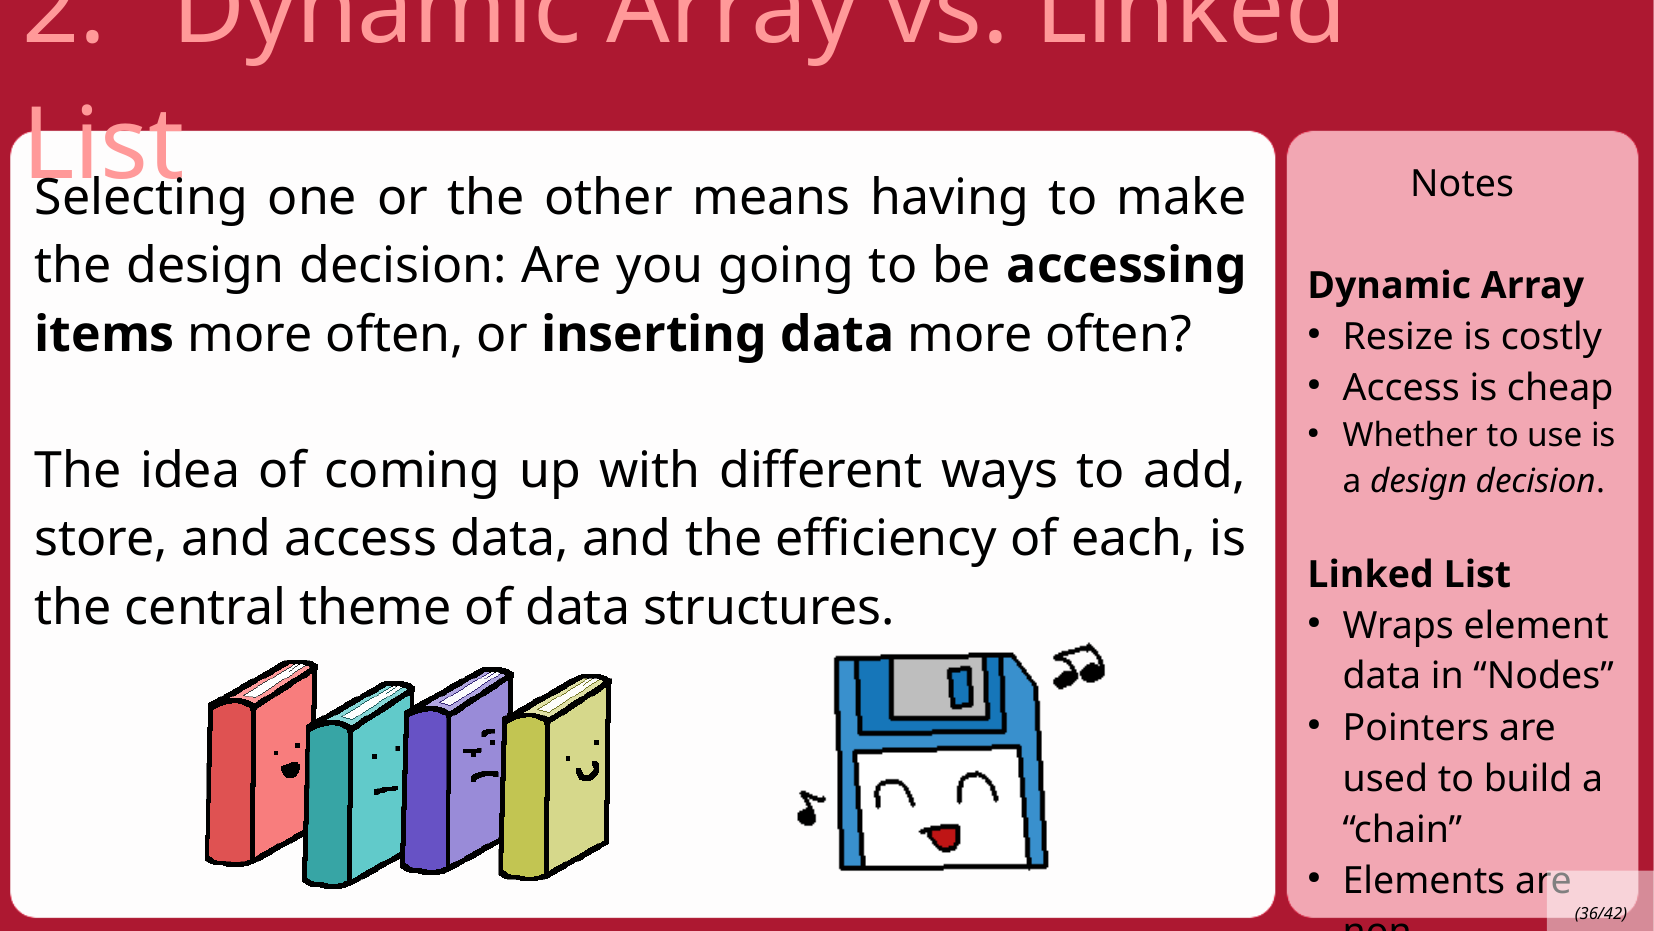

# 2.	Dynamic Array vs. Linked List
Notes
Dynamic Array
Resize is costly
Access is cheap
Whether to use is a design decision.
Linked List
Wraps element data in “Nodes”
Pointers are used to build a “chain”
Elements are non-contiguous
Traversing the list is slower
Selecting one or the other means having to make the design decision: Are you going to be accessing items more often, or inserting data more often?
The idea of coming up with different ways to add, store, and access data, and the efficiency of each, is the central theme of data structures.